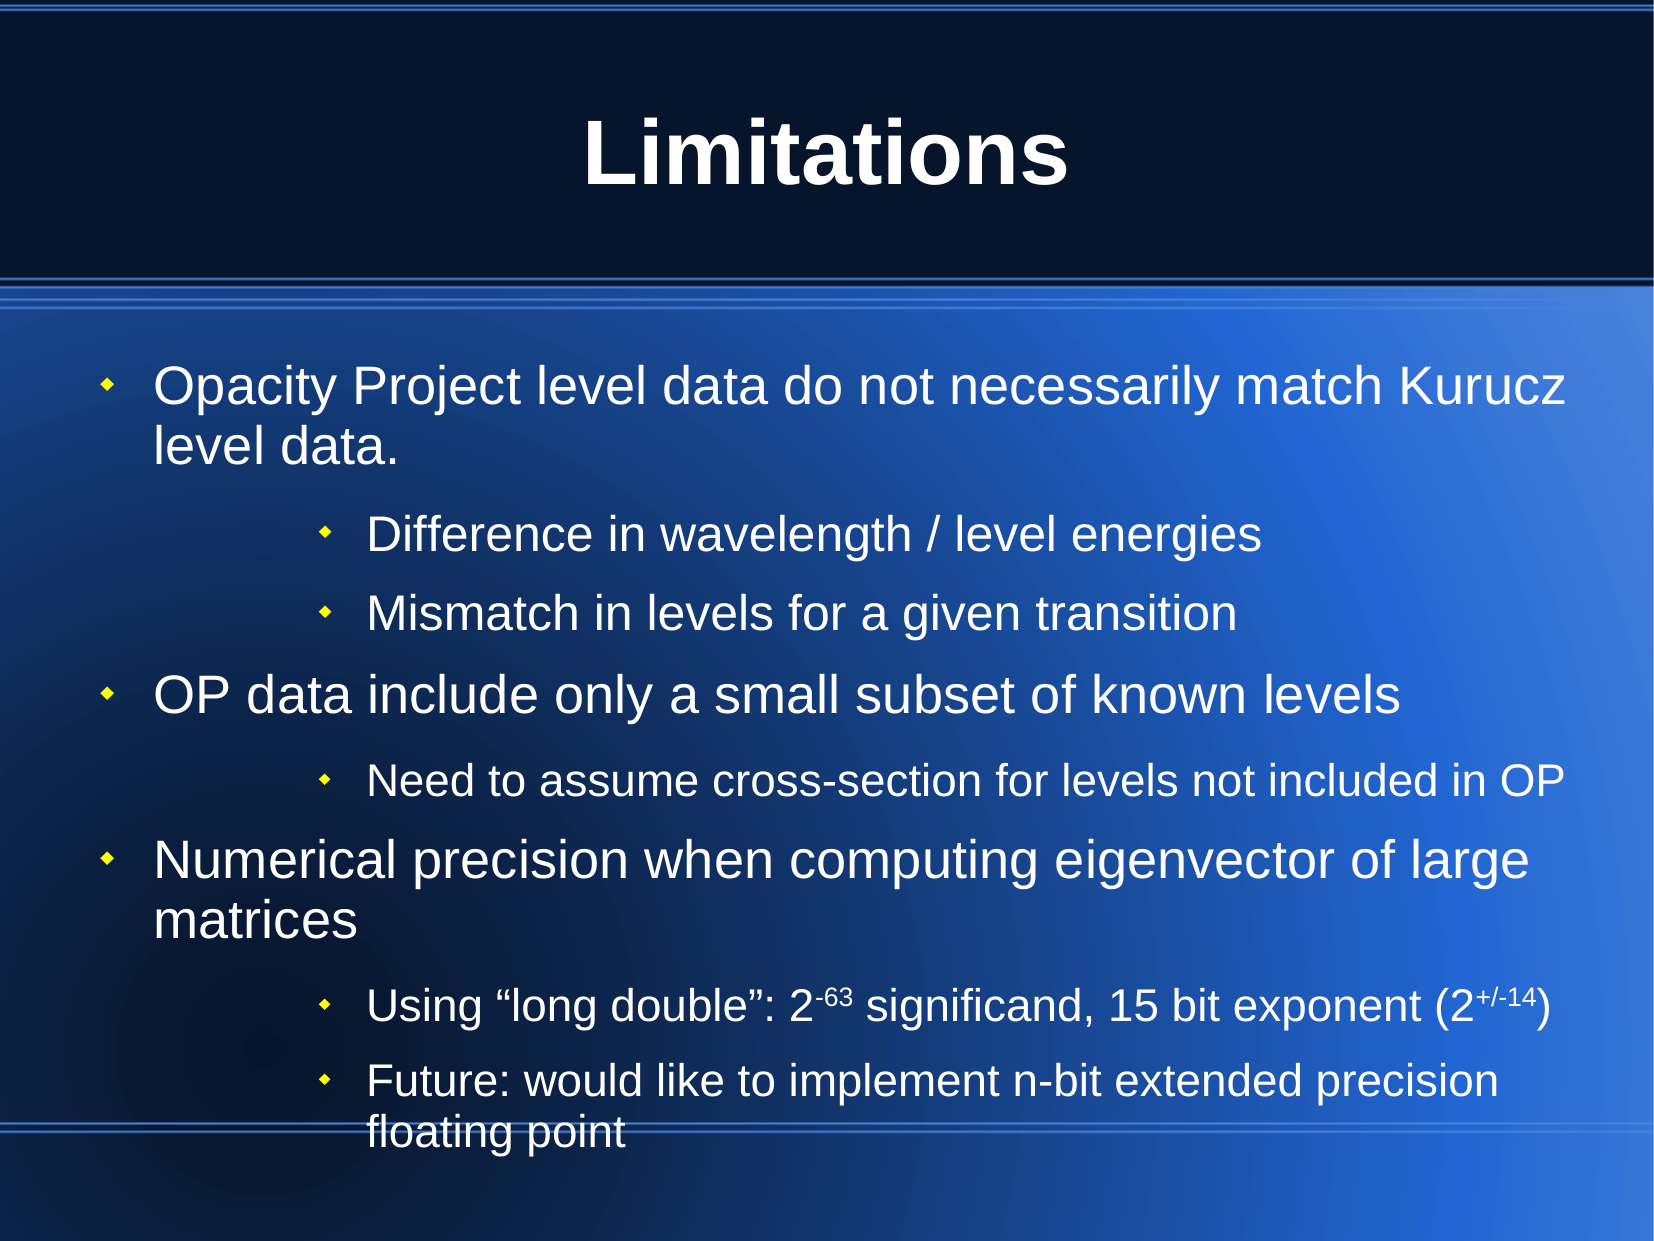

# Limitations
Opacity Project level data do not necessarily match Kurucz level data.
Difference in wavelength / level energies
Mismatch in levels for a given transition
OP data include only a small subset of known levels
Need to assume cross-section for levels not included in OP
Numerical precision when computing eigenvector of large matrices
Using “long double”: 2-63 significand, 15 bit exponent (2+/-14)
Future: would like to implement n-bit extended precision floating point